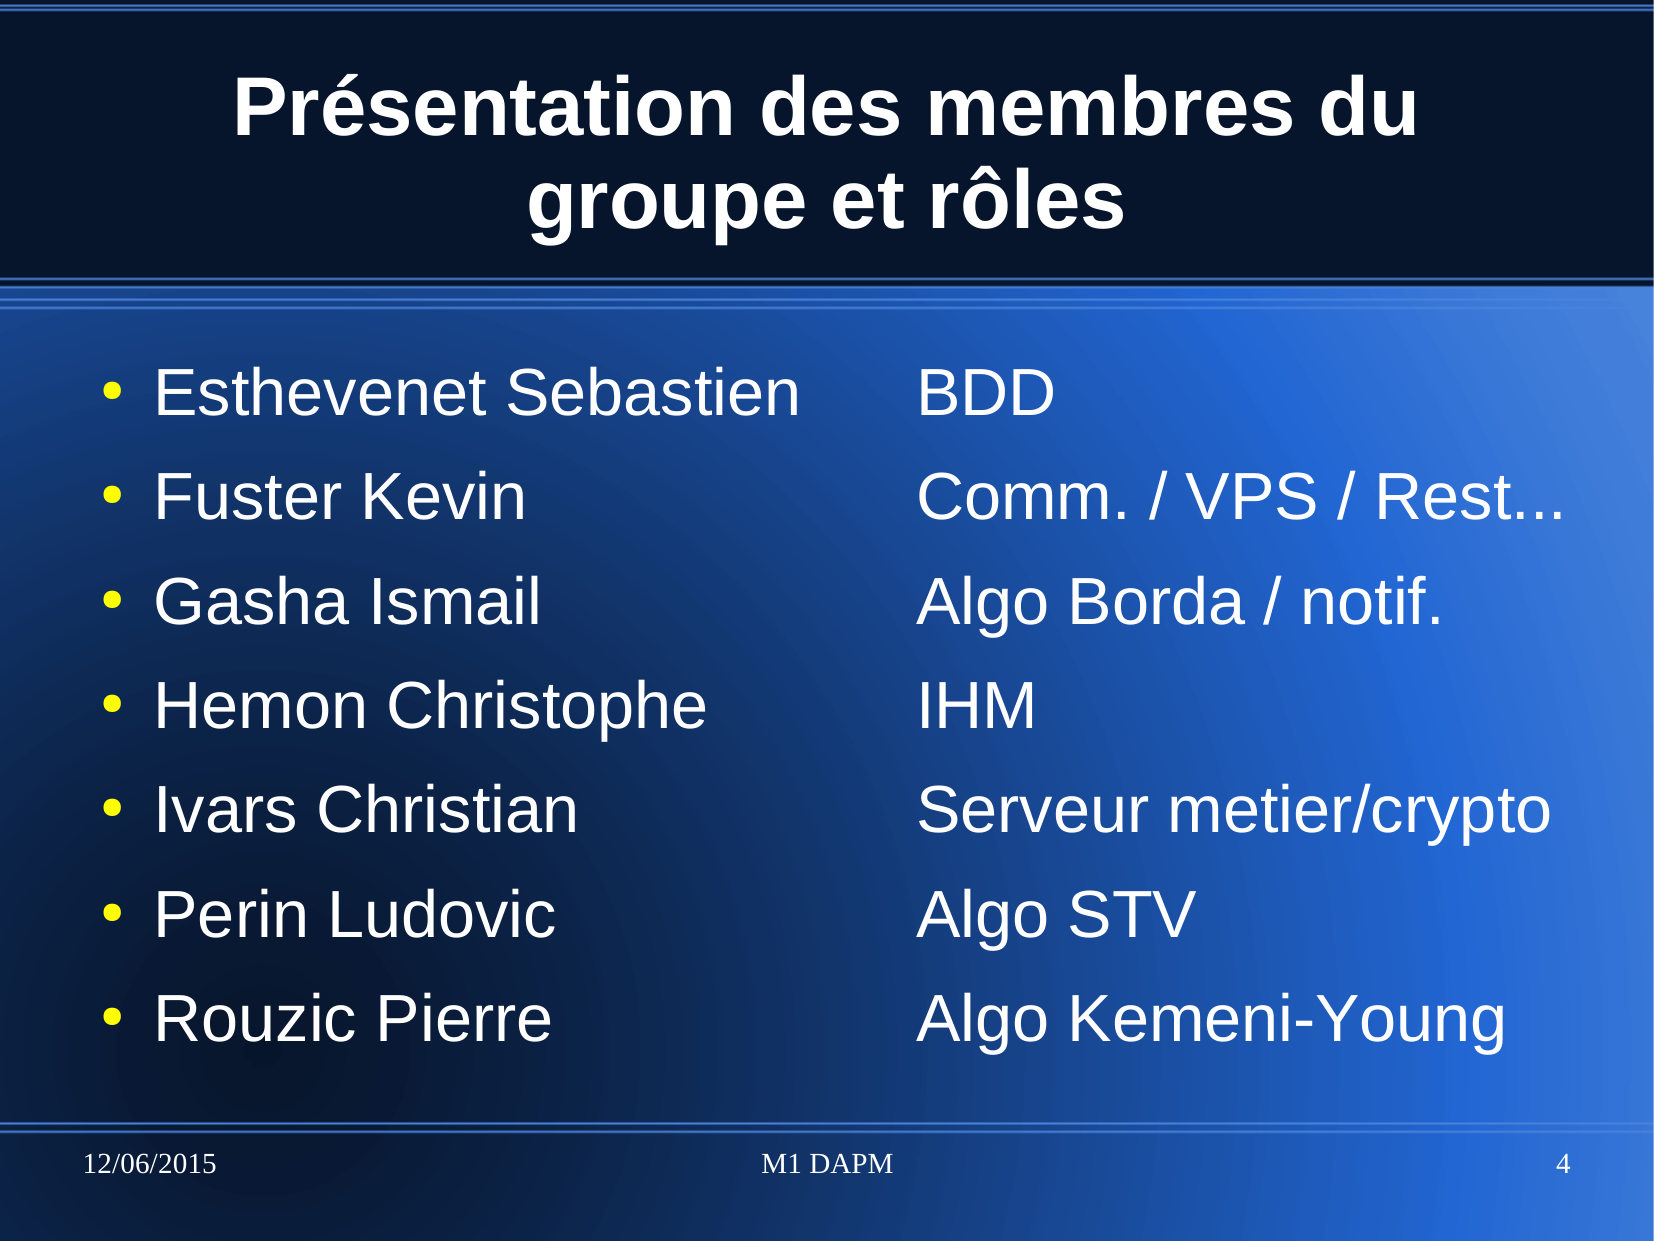

# Présentation des membres du groupe et rôles
Esthevenet Sebastien
Fuster Kevin
Gasha Ismail
Hemon Christophe
Ivars Christian
Perin Ludovic
Rouzic Pierre
BDD
Comm. / VPS / Rest...
Algo Borda / notif.
IHM
Serveur metier/crypto
Algo STV
Algo Kemeni-Young
12/06/2015
M1 DAPM
4